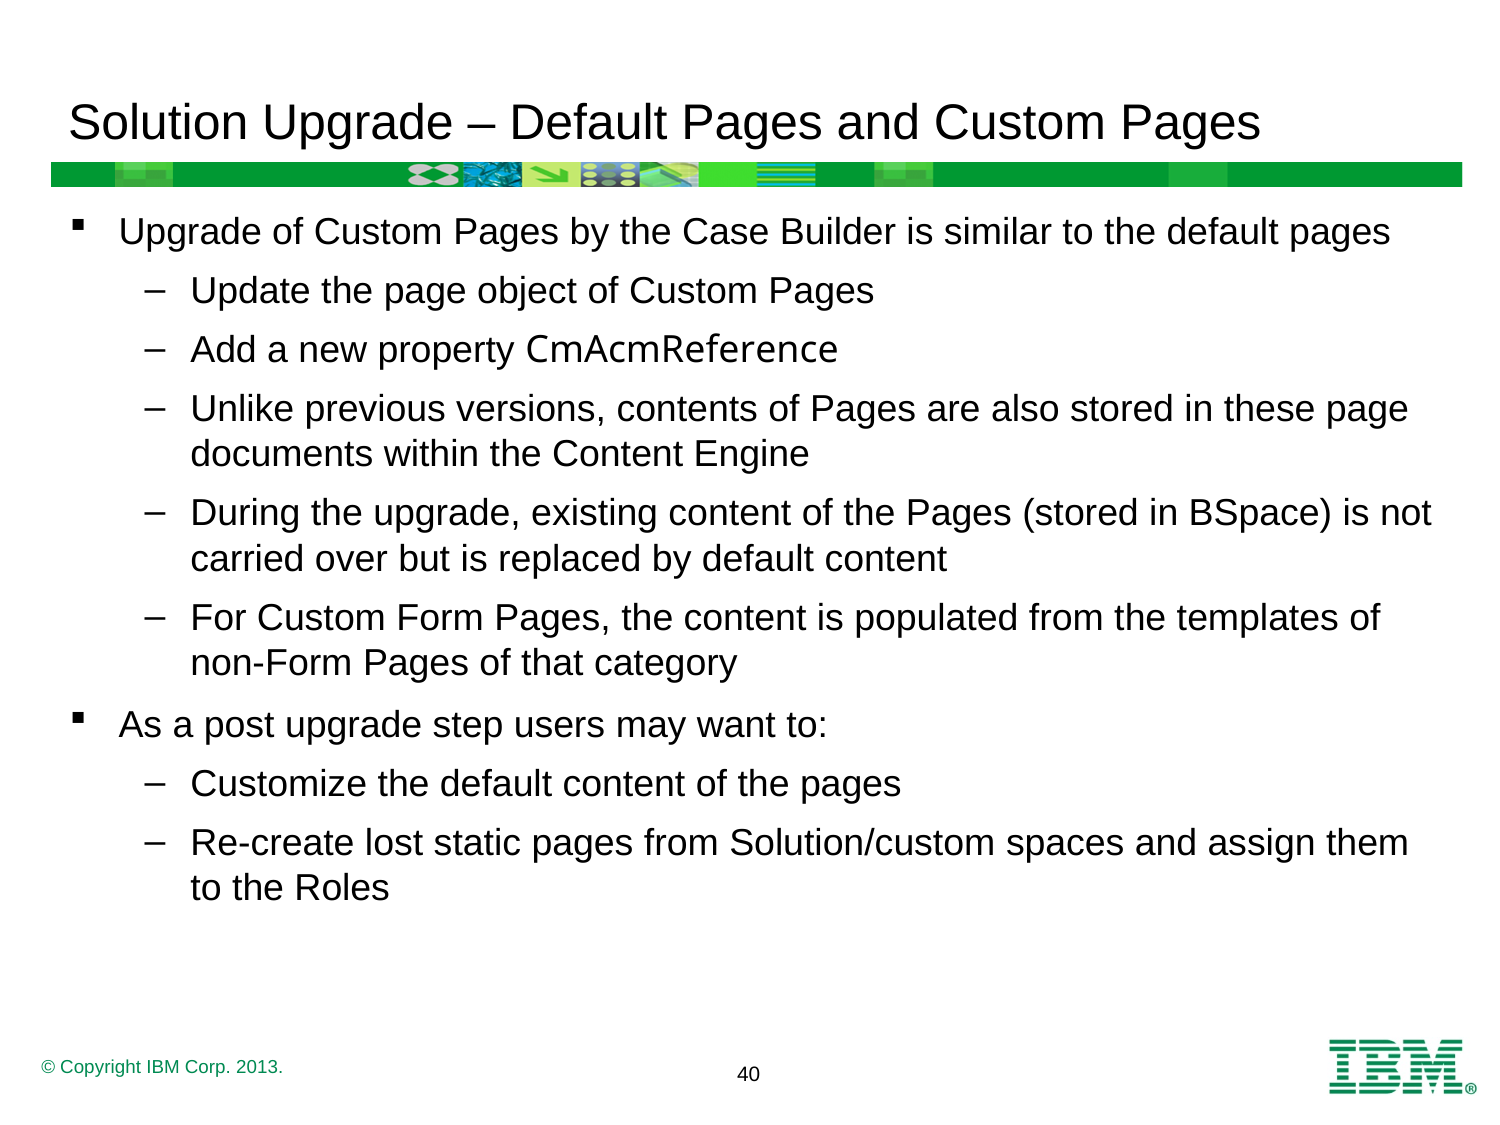

# Solution Upgrade – Default Pages and Custom Pages
Upgrade of Custom Pages by the Case Builder is similar to the default pages
Update the page object of Custom Pages
Add a new property CmAcmReference
Unlike previous versions, contents of Pages are also stored in these page documents within the Content Engine
During the upgrade, existing content of the Pages (stored in BSpace) is not carried over but is replaced by default content
For Custom Form Pages, the content is populated from the templates of non-Form Pages of that category
As a post upgrade step users may want to:
Customize the default content of the pages
Re-create lost static pages from Solution/custom spaces and assign them to the Roles
40